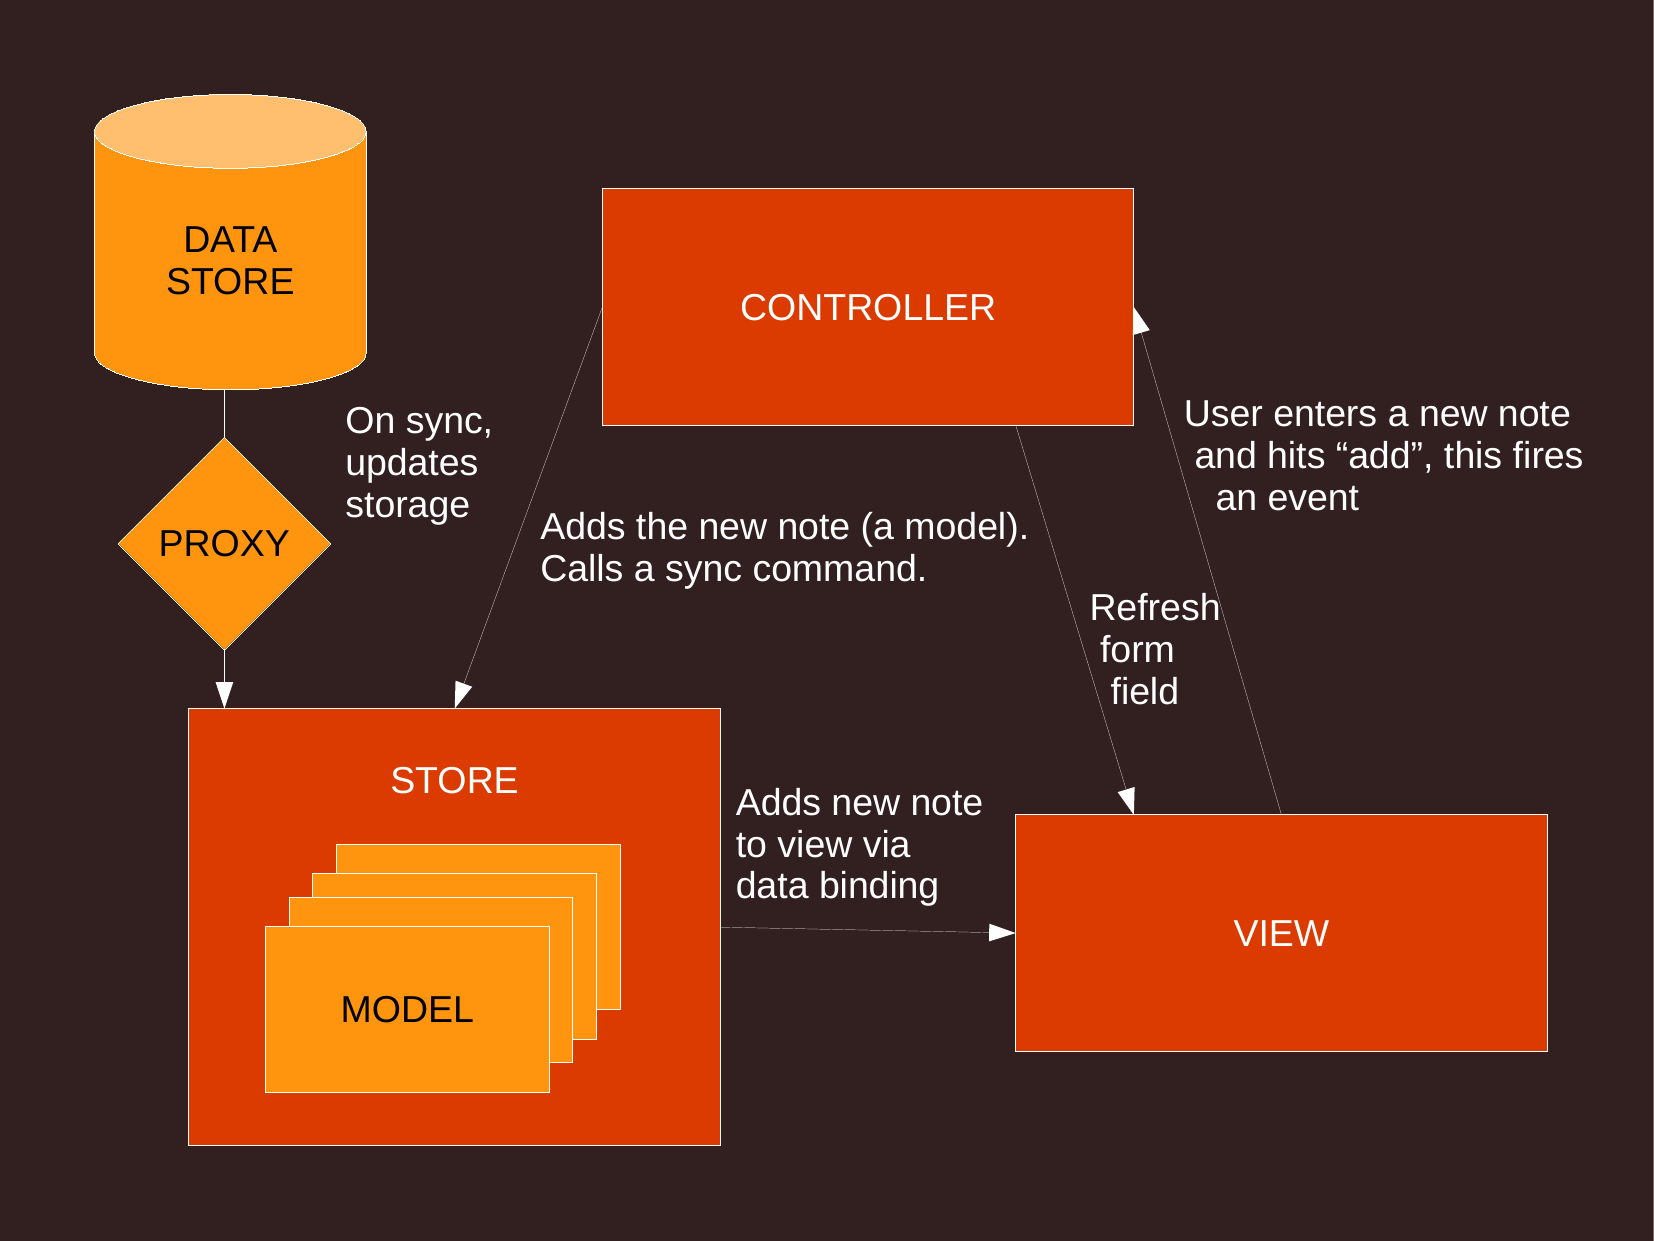

DATA
STORE
CONTROLLER
User enters a new note
 and hits “add”, this fires
 an event
On sync,
updates
storage
PROXY
Adds the new note (a model).
Calls a sync command.
Refresh
 form
 field
STORE
Adds new note
to view via
data binding
VIEW
MODEL